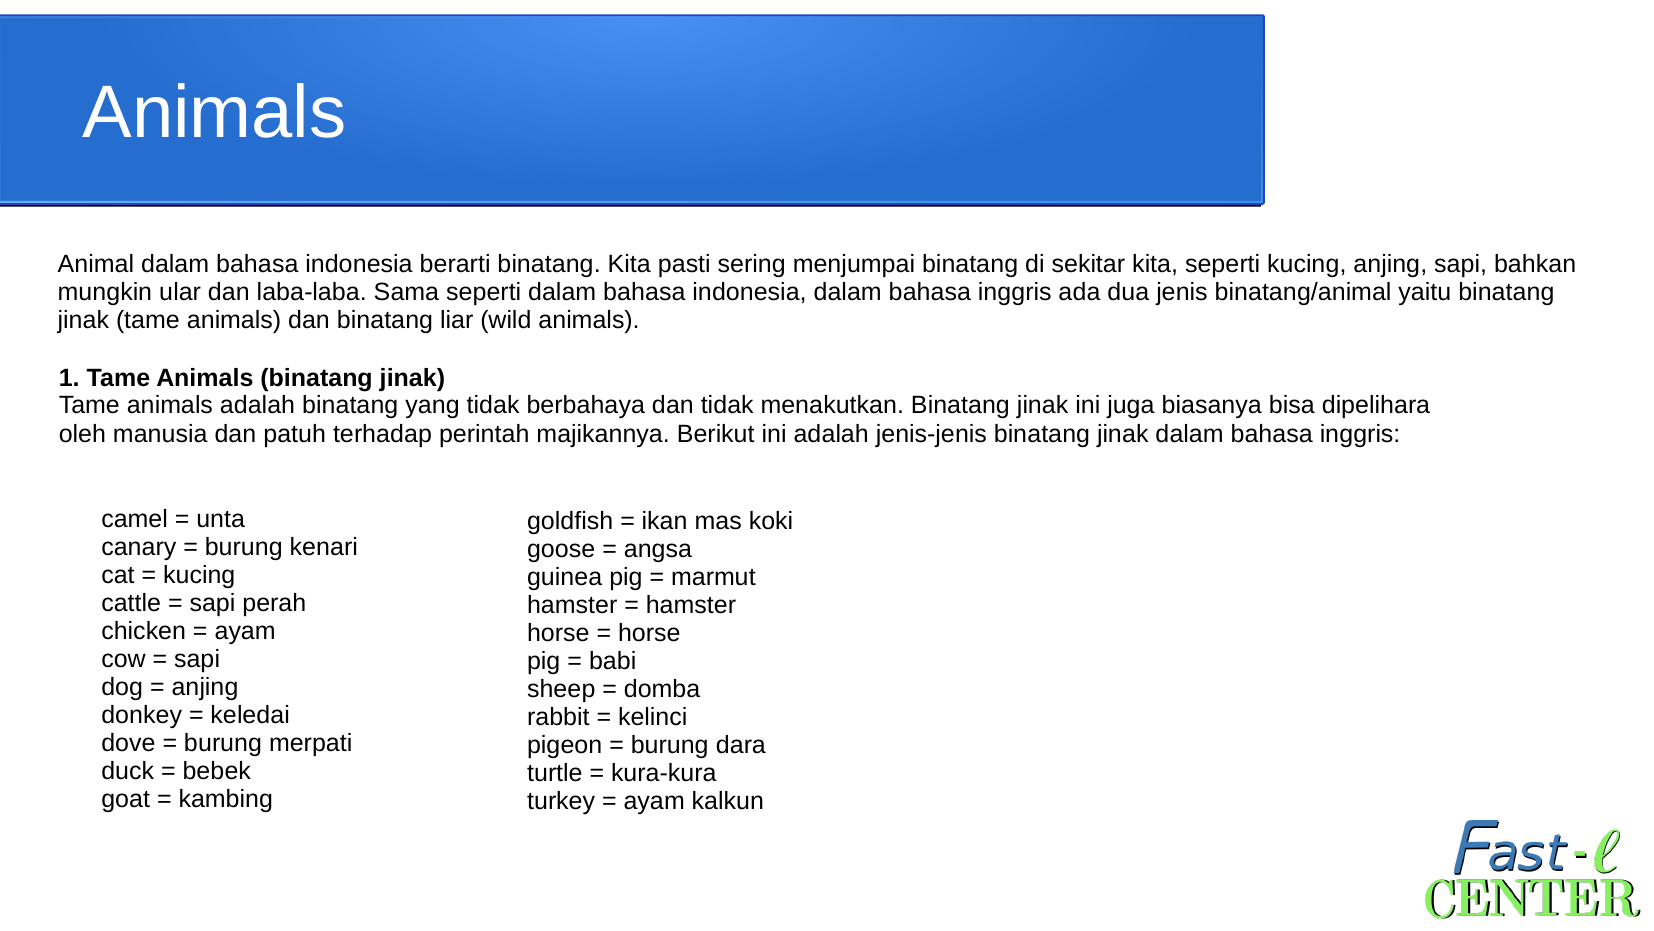

# Animals
Animal dalam bahasa indonesia berarti binatang. Kita pasti sering menjumpai binatang di sekitar kita, seperti kucing, anjing, sapi, bahkan mungkin ular dan laba-laba. Sama seperti dalam bahasa indonesia, dalam bahasa inggris ada dua jenis binatang/animal yaitu binatang jinak (tame animals) dan binatang liar (wild animals).
1. Tame Animals (binatang jinak)
Tame animals adalah binatang yang tidak berbahaya dan tidak menakutkan. Binatang jinak ini juga biasanya bisa dipelihara oleh manusia dan patuh terhadap perintah majikannya. Berikut ini adalah jenis-jenis binatang jinak dalam bahasa inggris:
camel = unta
canary = burung kenari
cat = kucing
cattle = sapi perah
chicken = ayam
cow = sapi
dog = anjing
donkey = keledai
dove = burung merpati
duck = bebek
goat = kambing
goldfish = ikan mas koki
goose = angsa
guinea pig = marmut
hamster = hamster
horse = horse
pig = babi
sheep = domba
rabbit = kelinci
pigeon = burung dara
turtle = kura-kura
turkey = ayam kalkun